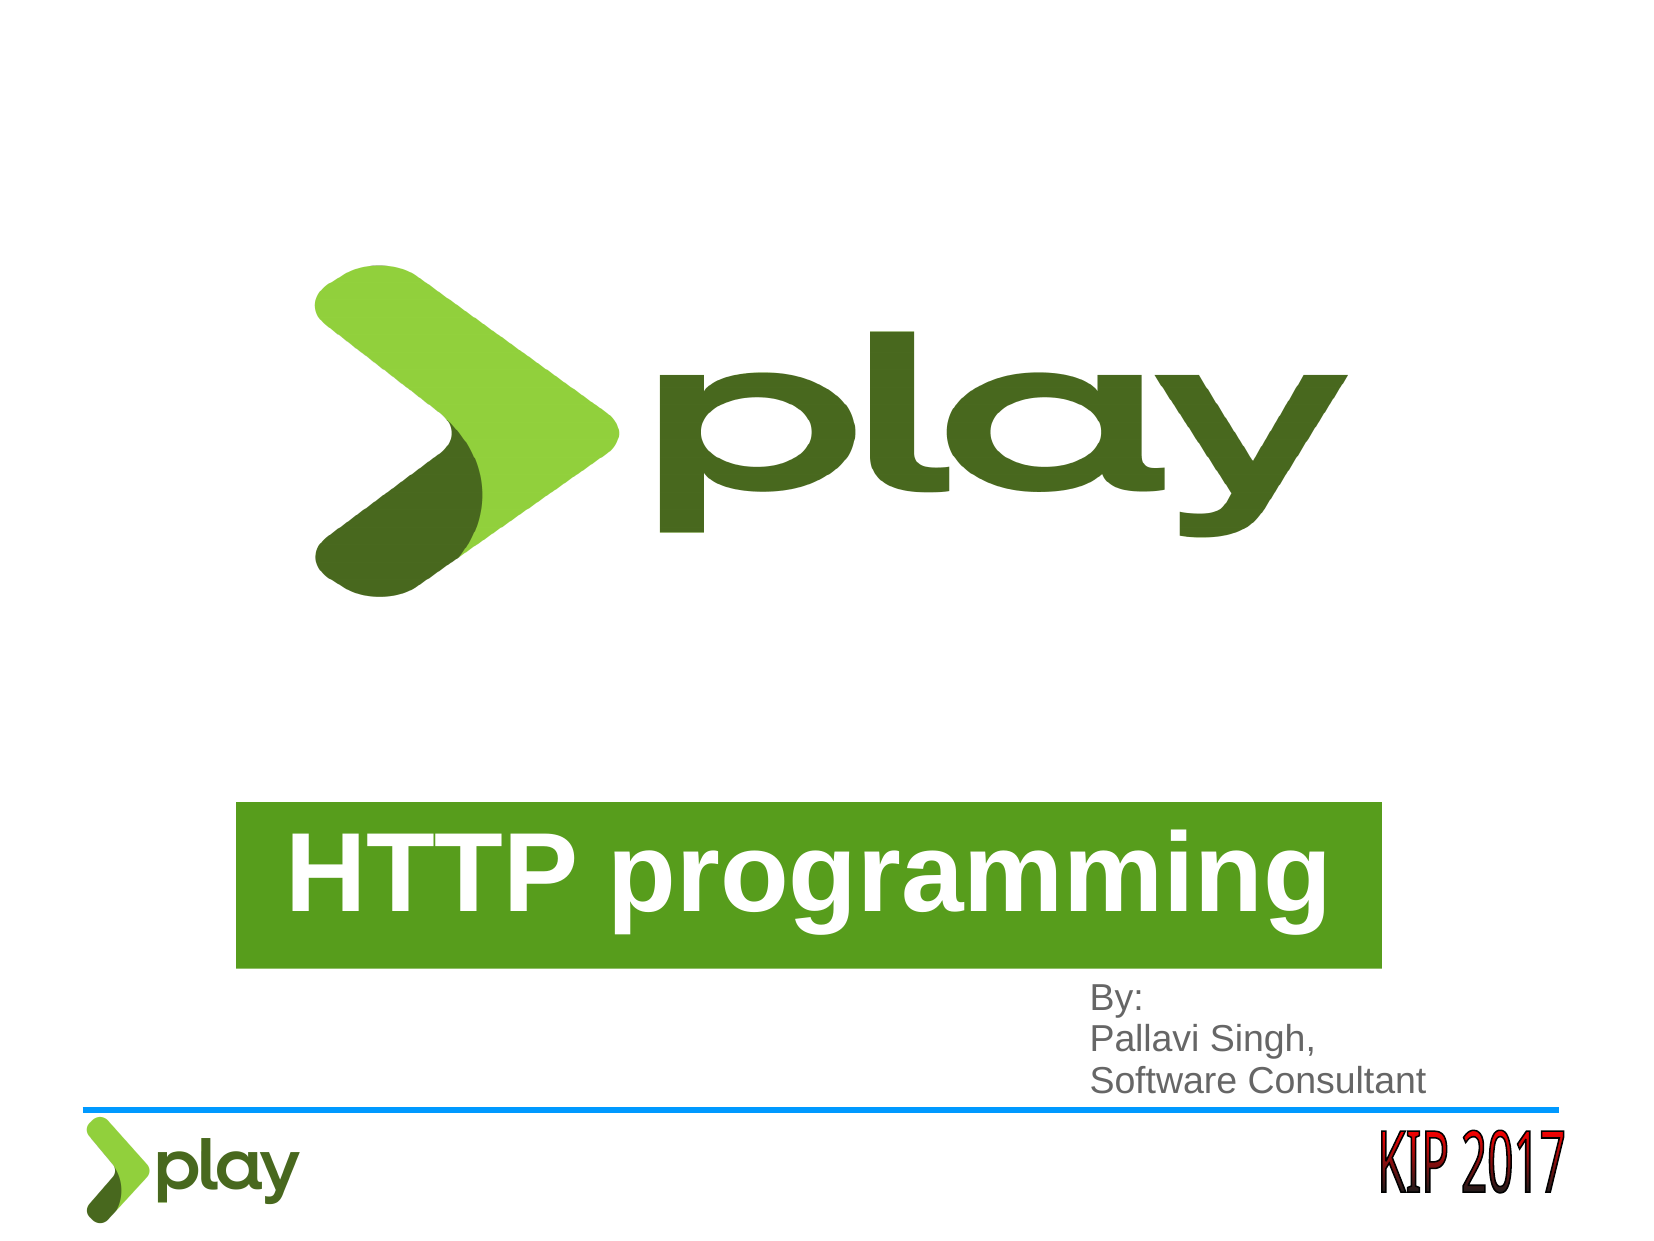

HTTP programming
By:
Pallavi Singh,
Software Consultant